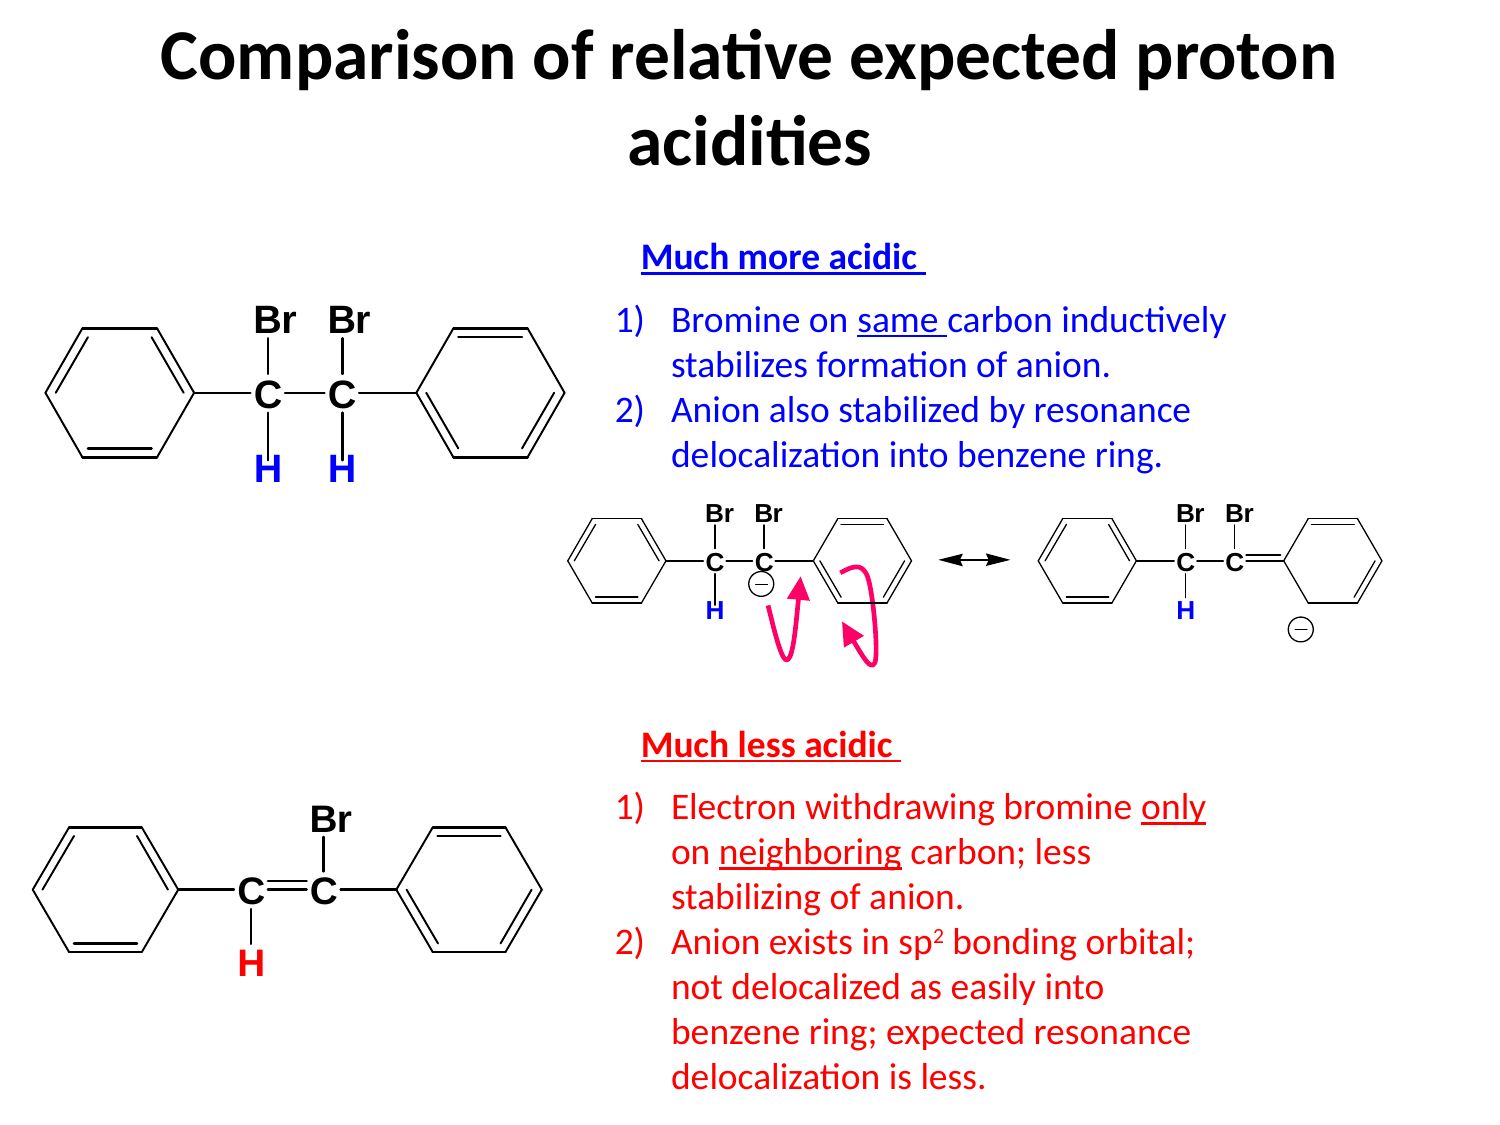

# Comparison of relative expected proton acidities
Much more acidic
Bromine on same carbon inductively stabilizes formation of anion.
Anion also stabilized by resonance delocalization into benzene ring.
Much less acidic
Electron withdrawing bromine only on neighboring carbon; less stabilizing of anion.
Anion exists in sp2 bonding orbital; not delocalized as easily into benzene ring; expected resonance delocalization is less.